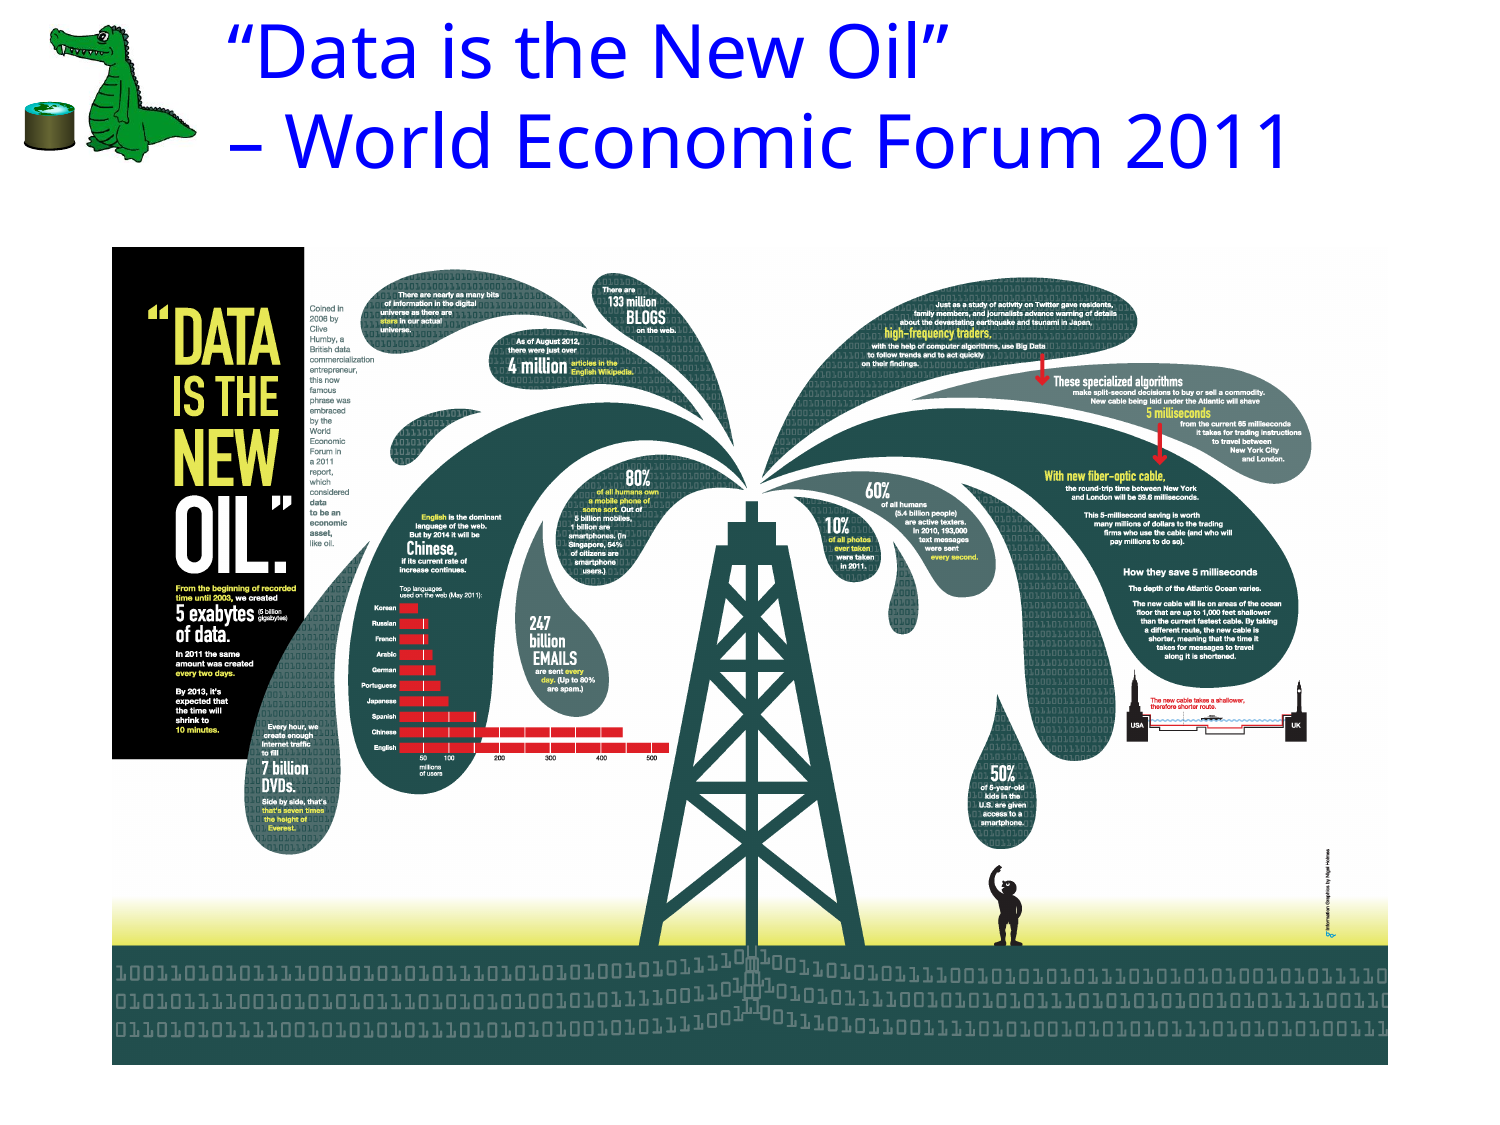

# “Data is the New Oil” – World Economic Forum 2011